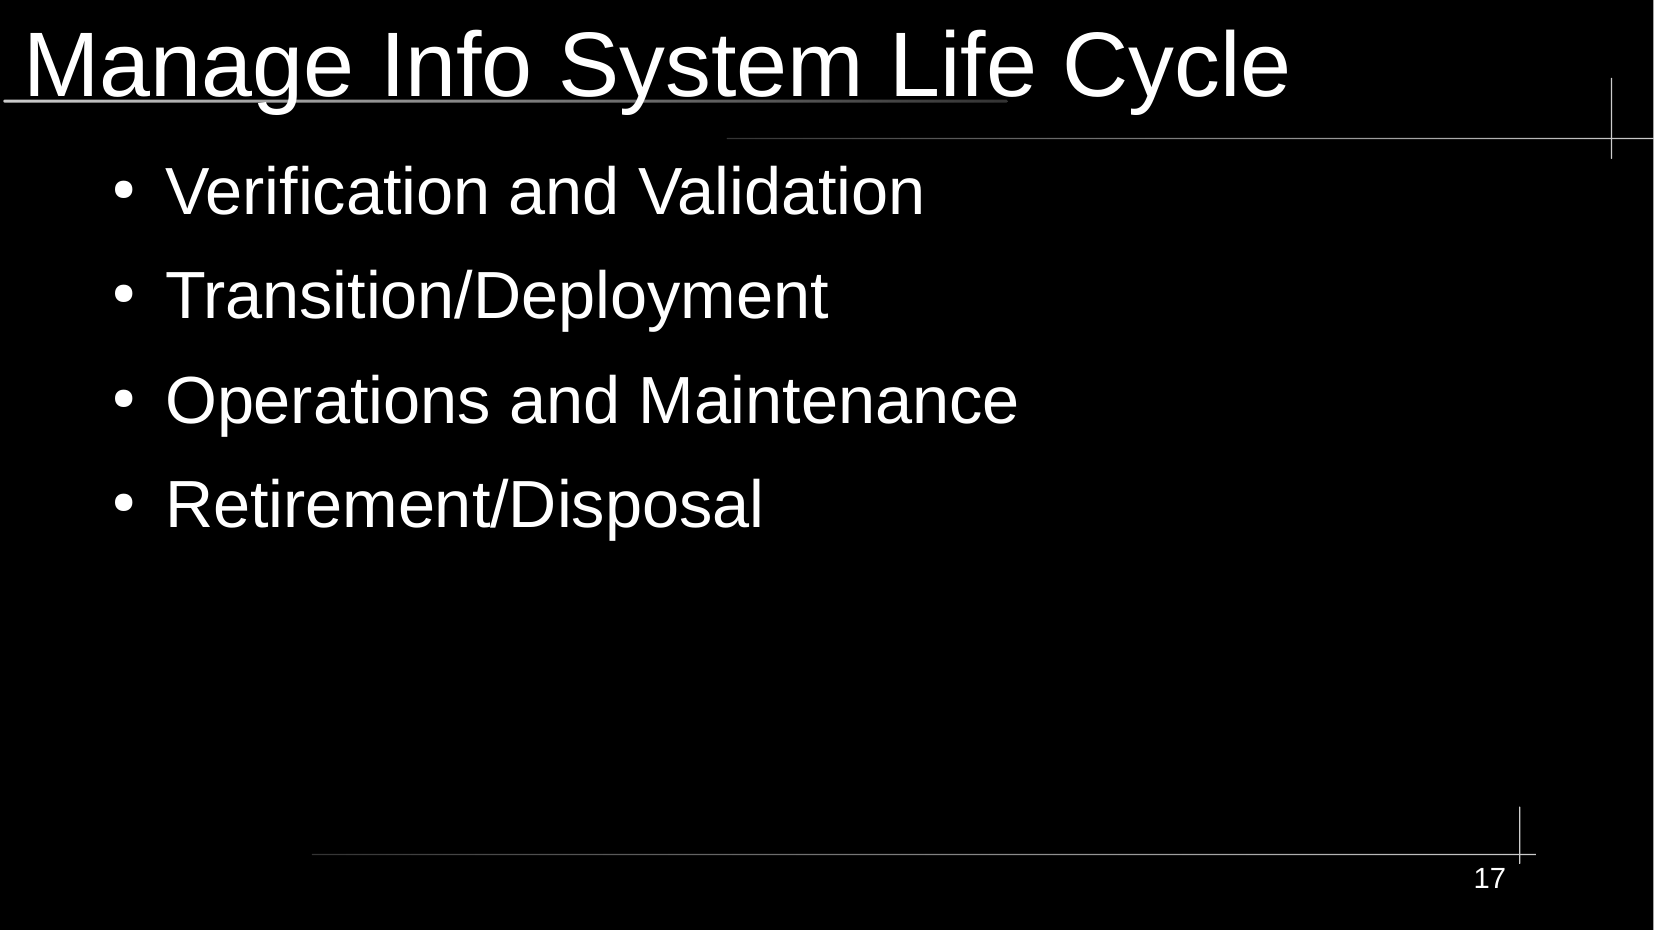

# Manage Info System Life Cycle
Verification and Validation
Transition/Deployment
Operations and Maintenance
Retirement/Disposal
17